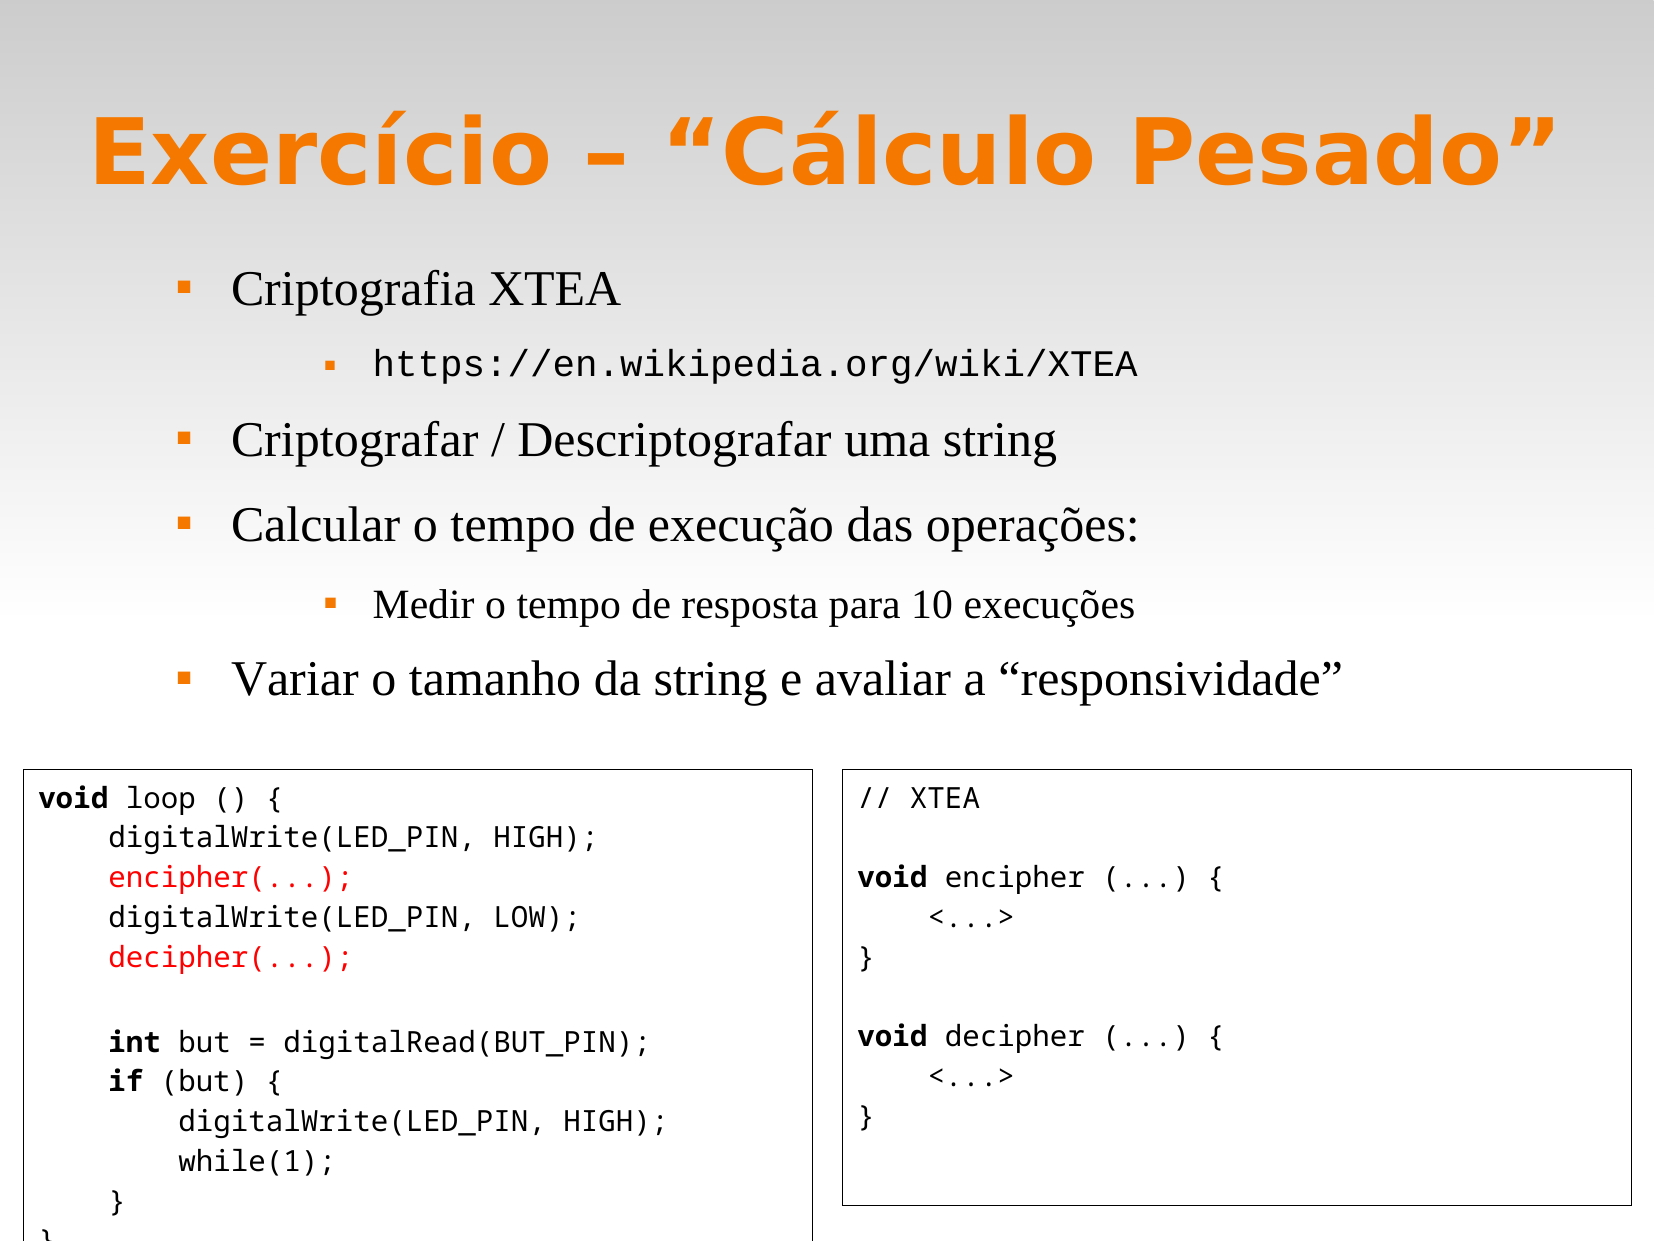

# Exercício – “Cálculo Pesado”
Criptografia XTEA
https://en.wikipedia.org/wiki/XTEA
Criptografar / Descriptografar uma string
Calcular o tempo de execução das operações:
Medir o tempo de resposta para 10 execuções
Variar o tamanho da string e avaliar a “responsividade”
void loop () {
 digitalWrite(LED_PIN, HIGH);
 encipher(...);
 digitalWrite(LED_PIN, LOW);
 decipher(...);
 int but = digitalRead(BUT_PIN);
 if (but) {
 digitalWrite(LED_PIN, HIGH);
 while(1);
 }
}
// XTEA
void encipher (...) {
 <...>
}
void decipher (...) {
 <...>
}